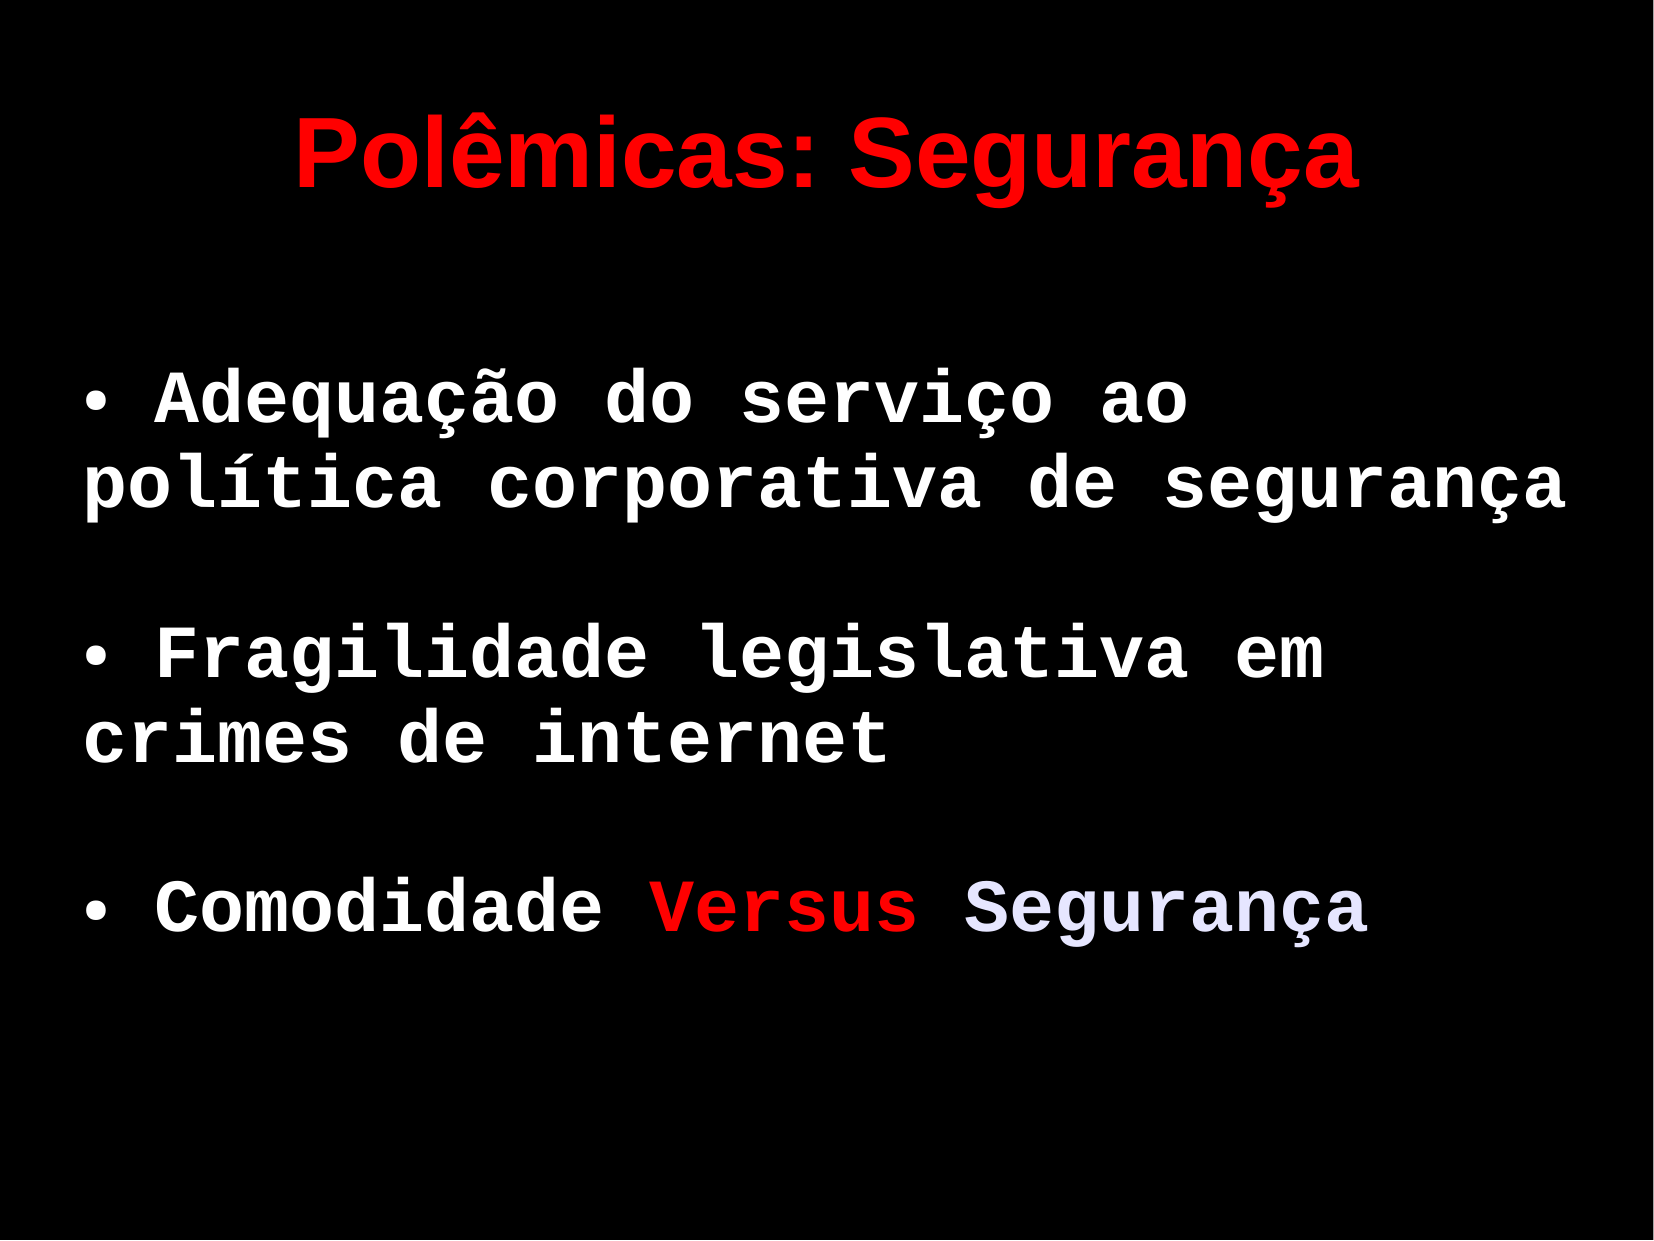

Polêmicas: Segurança
# Adequação do serviço ao política corporativa de segurança
 Fragilidade legislativa em crimes de internet
 Comodidade Versus Segurança